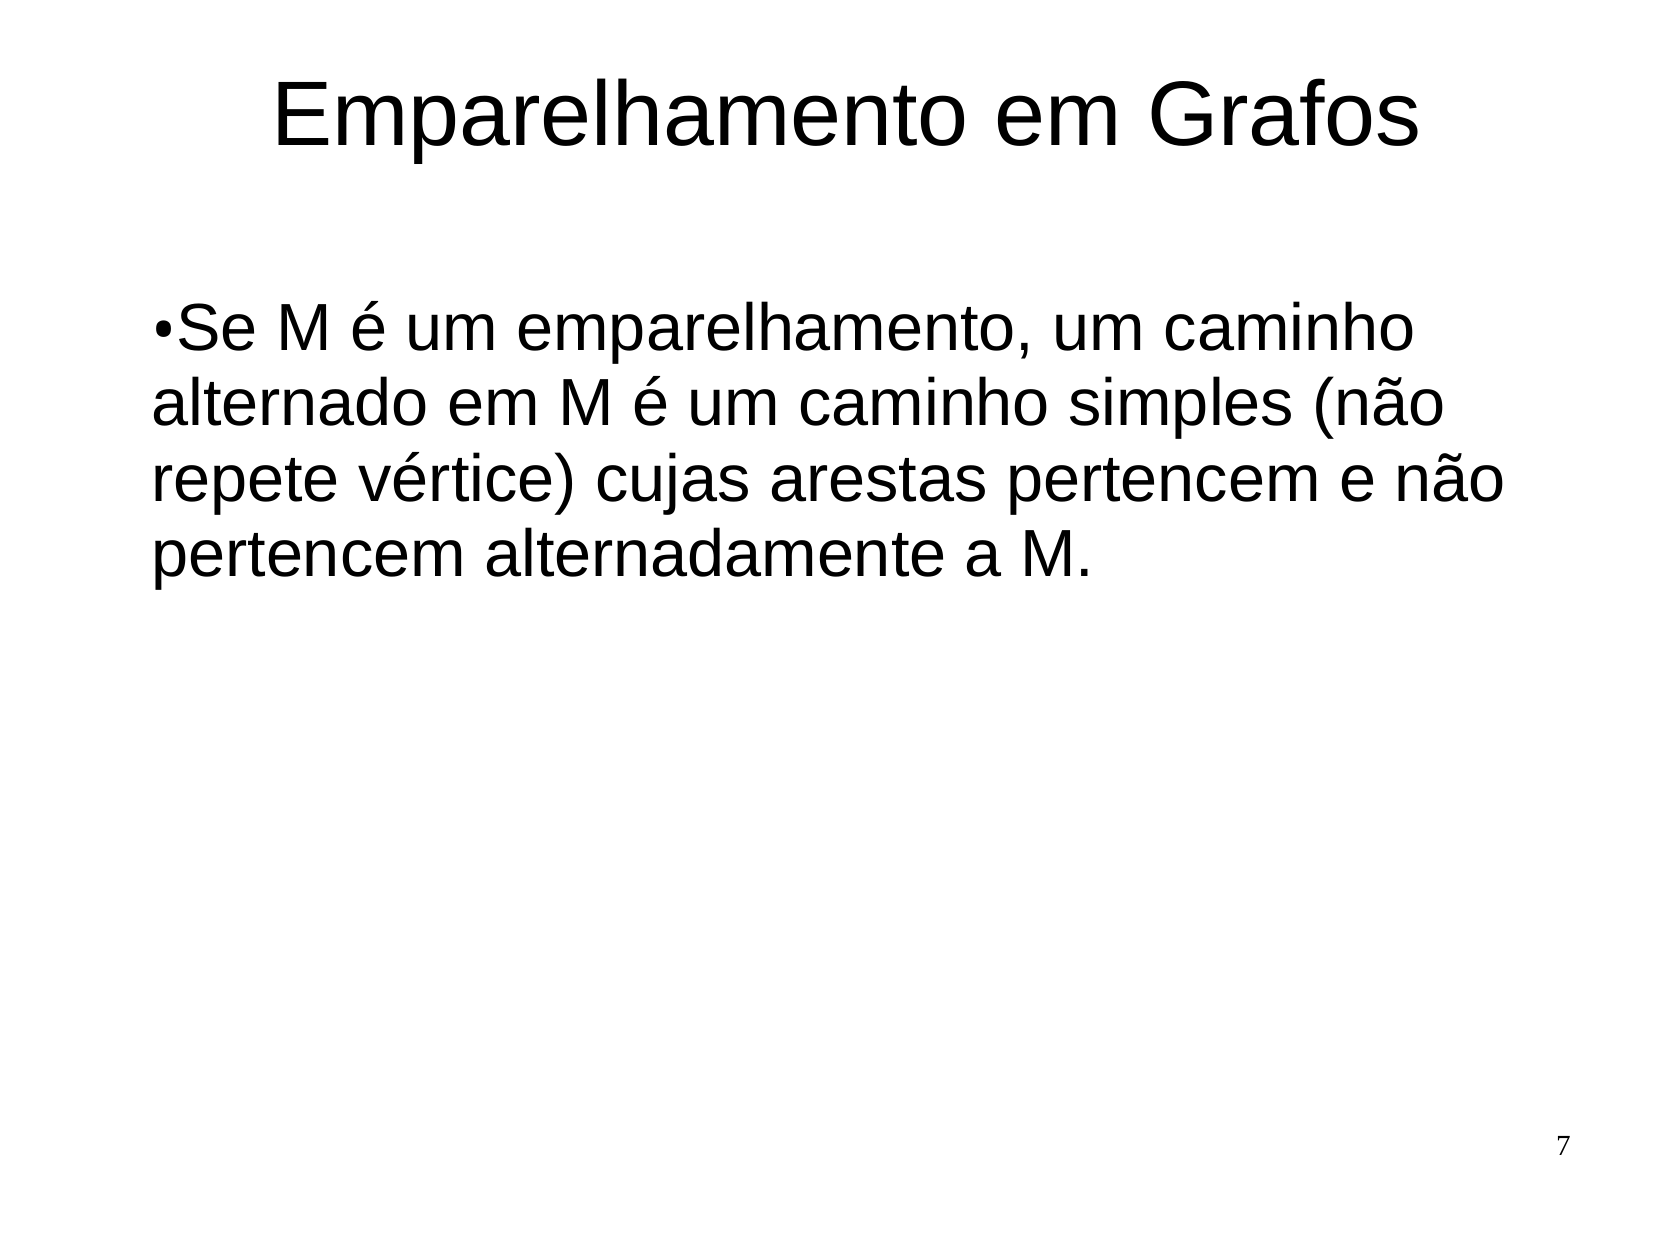

# Emparelhamento em Grafos
Se M é um emparelhamento, um caminho alternado em M é um caminho simples (não repete vértice) cujas arestas pertencem e não pertencem alternadamente a M.
7